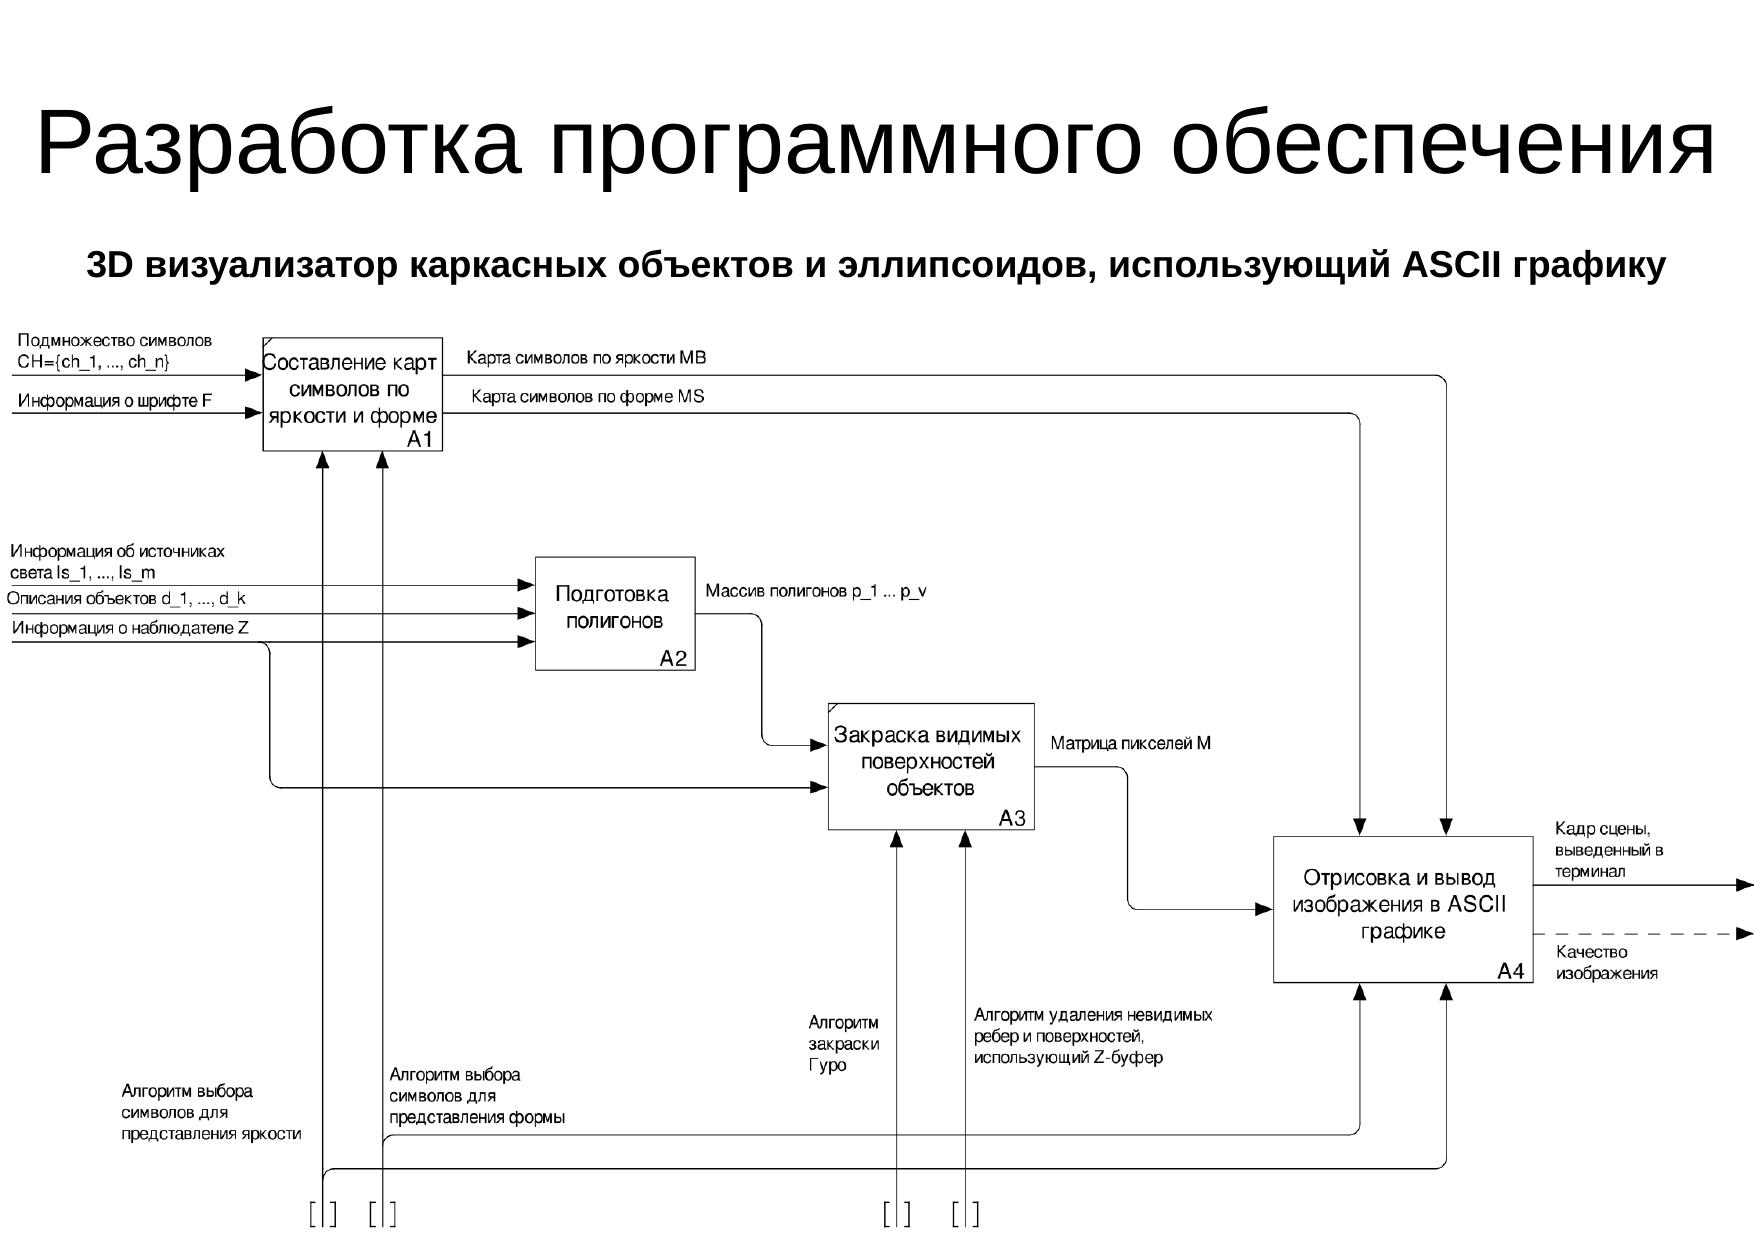

# Разработка программного обеспечения
3D визуализатор каркасных объектов и эллипсоидов, использующий ASCII графику